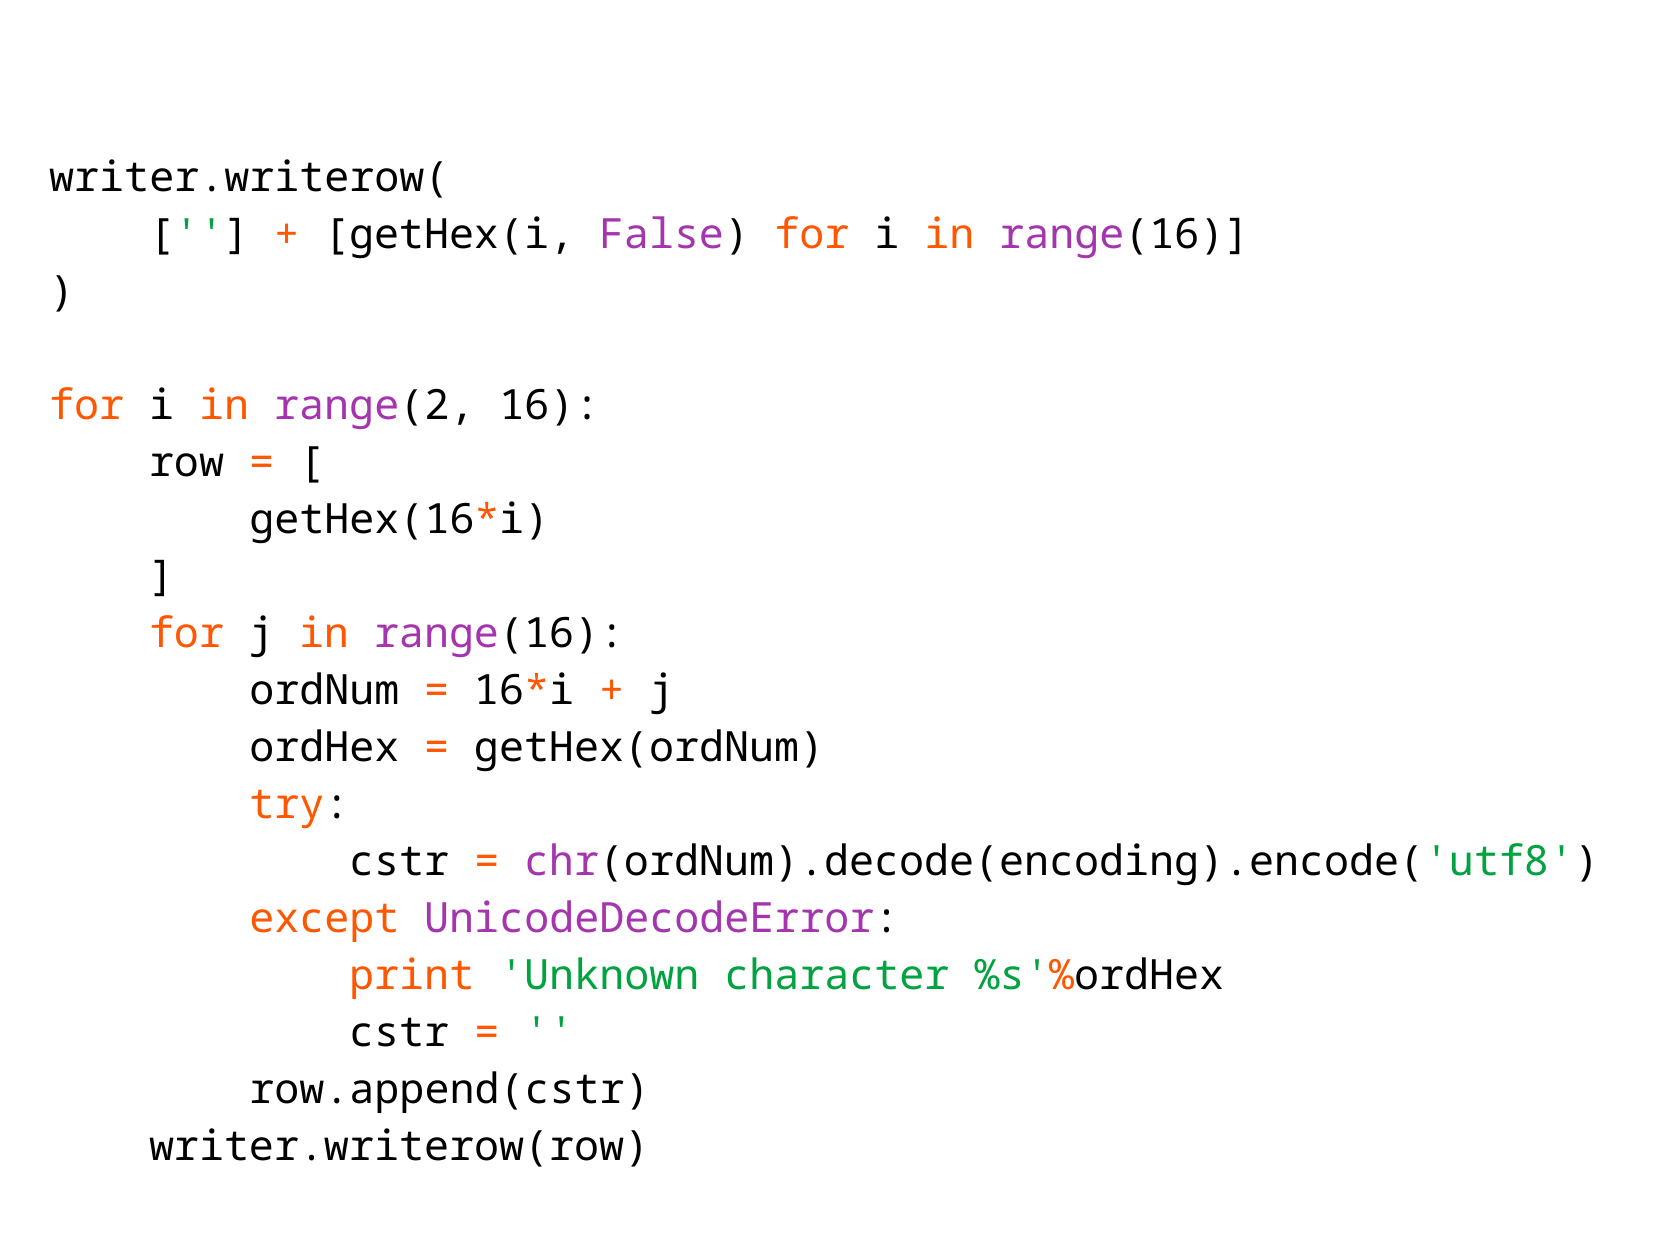

writer.writerow(
 [''] + [getHex(i, False) for i in range(16)]
)
for i in range(2, 16):
 row = [
 getHex(16*i)
 ]
 for j in range(16):
 ordNum = 16*i + j
 ordHex = getHex(ordNum)
 try:
 cstr = chr(ordNum).decode(encoding).encode('utf8')
 except UnicodeDecodeError:
 print 'Unknown character %s'%ordHex
 cstr = ''
 row.append(cstr)
 writer.writerow(row)
del writer